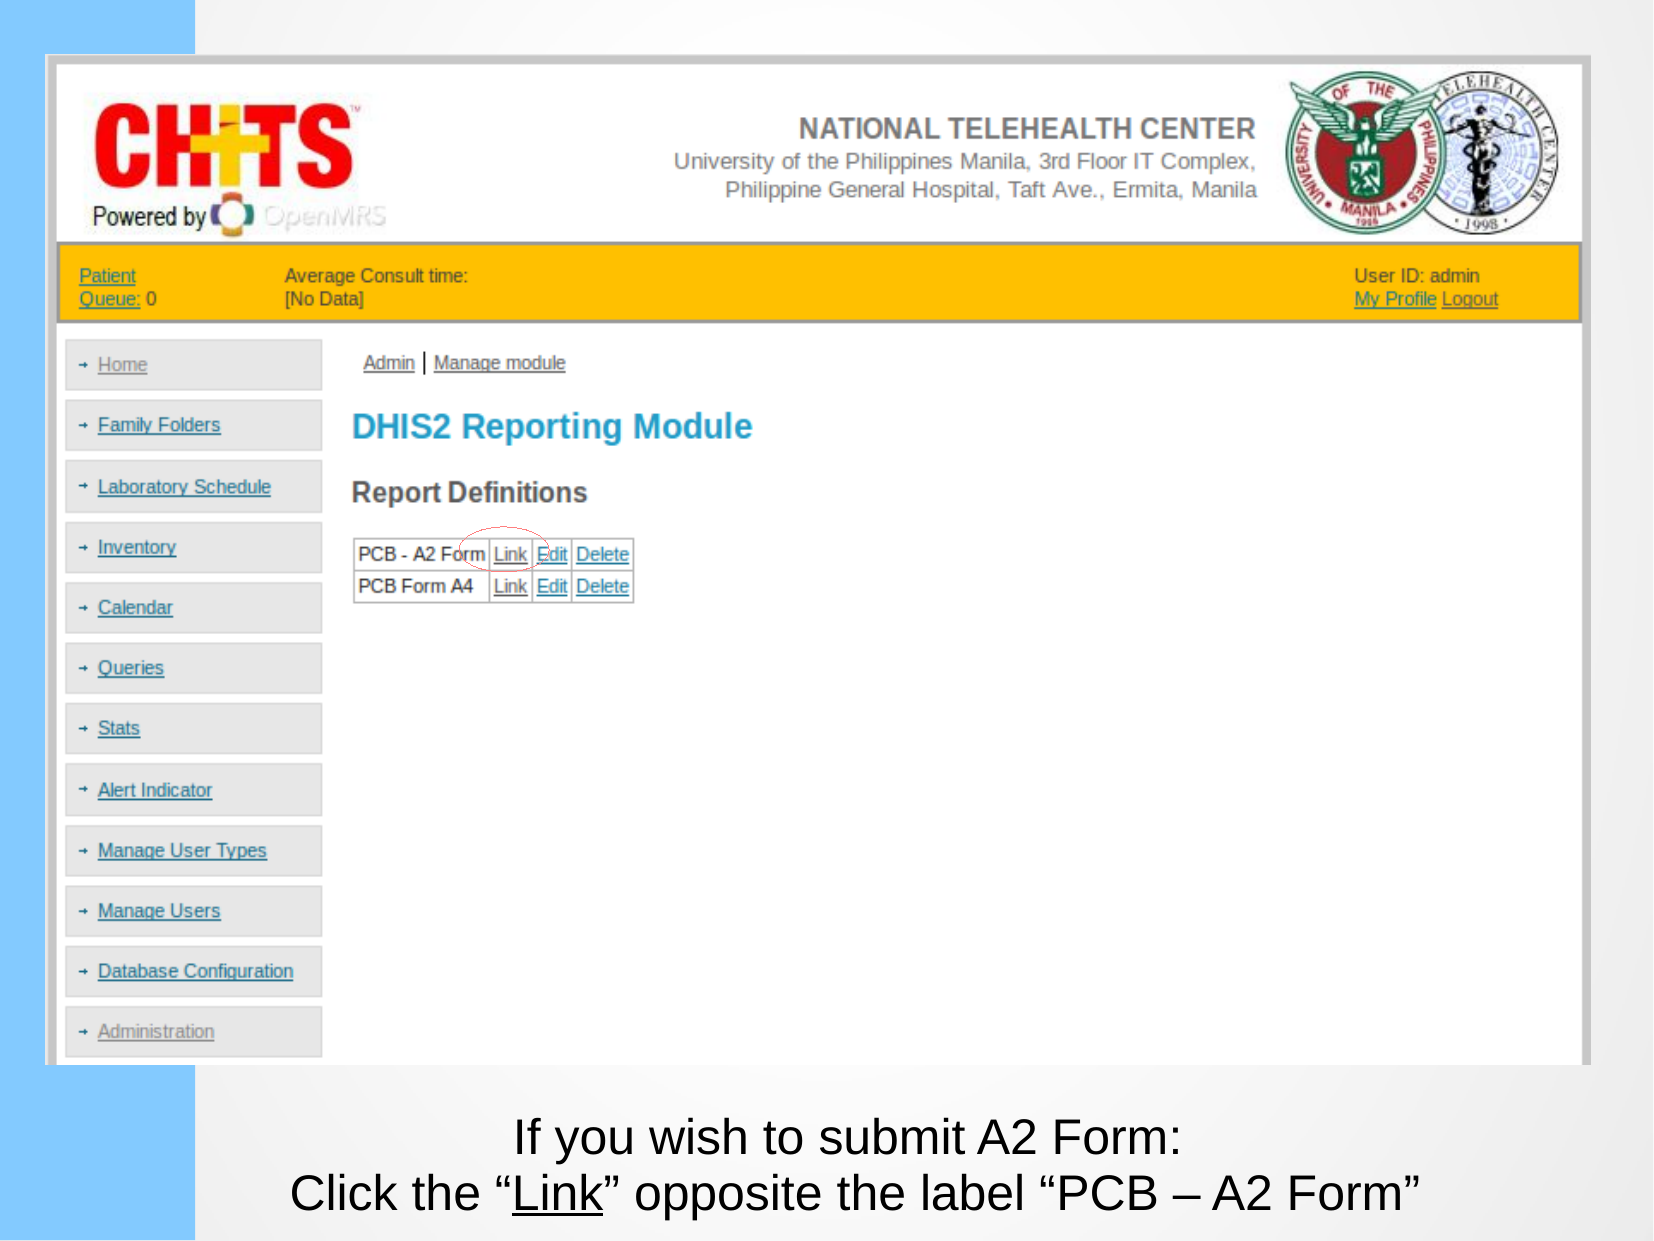

# If you wish to submit A2 Form:
Click the “Link” opposite the label “PCB – A2 Form”